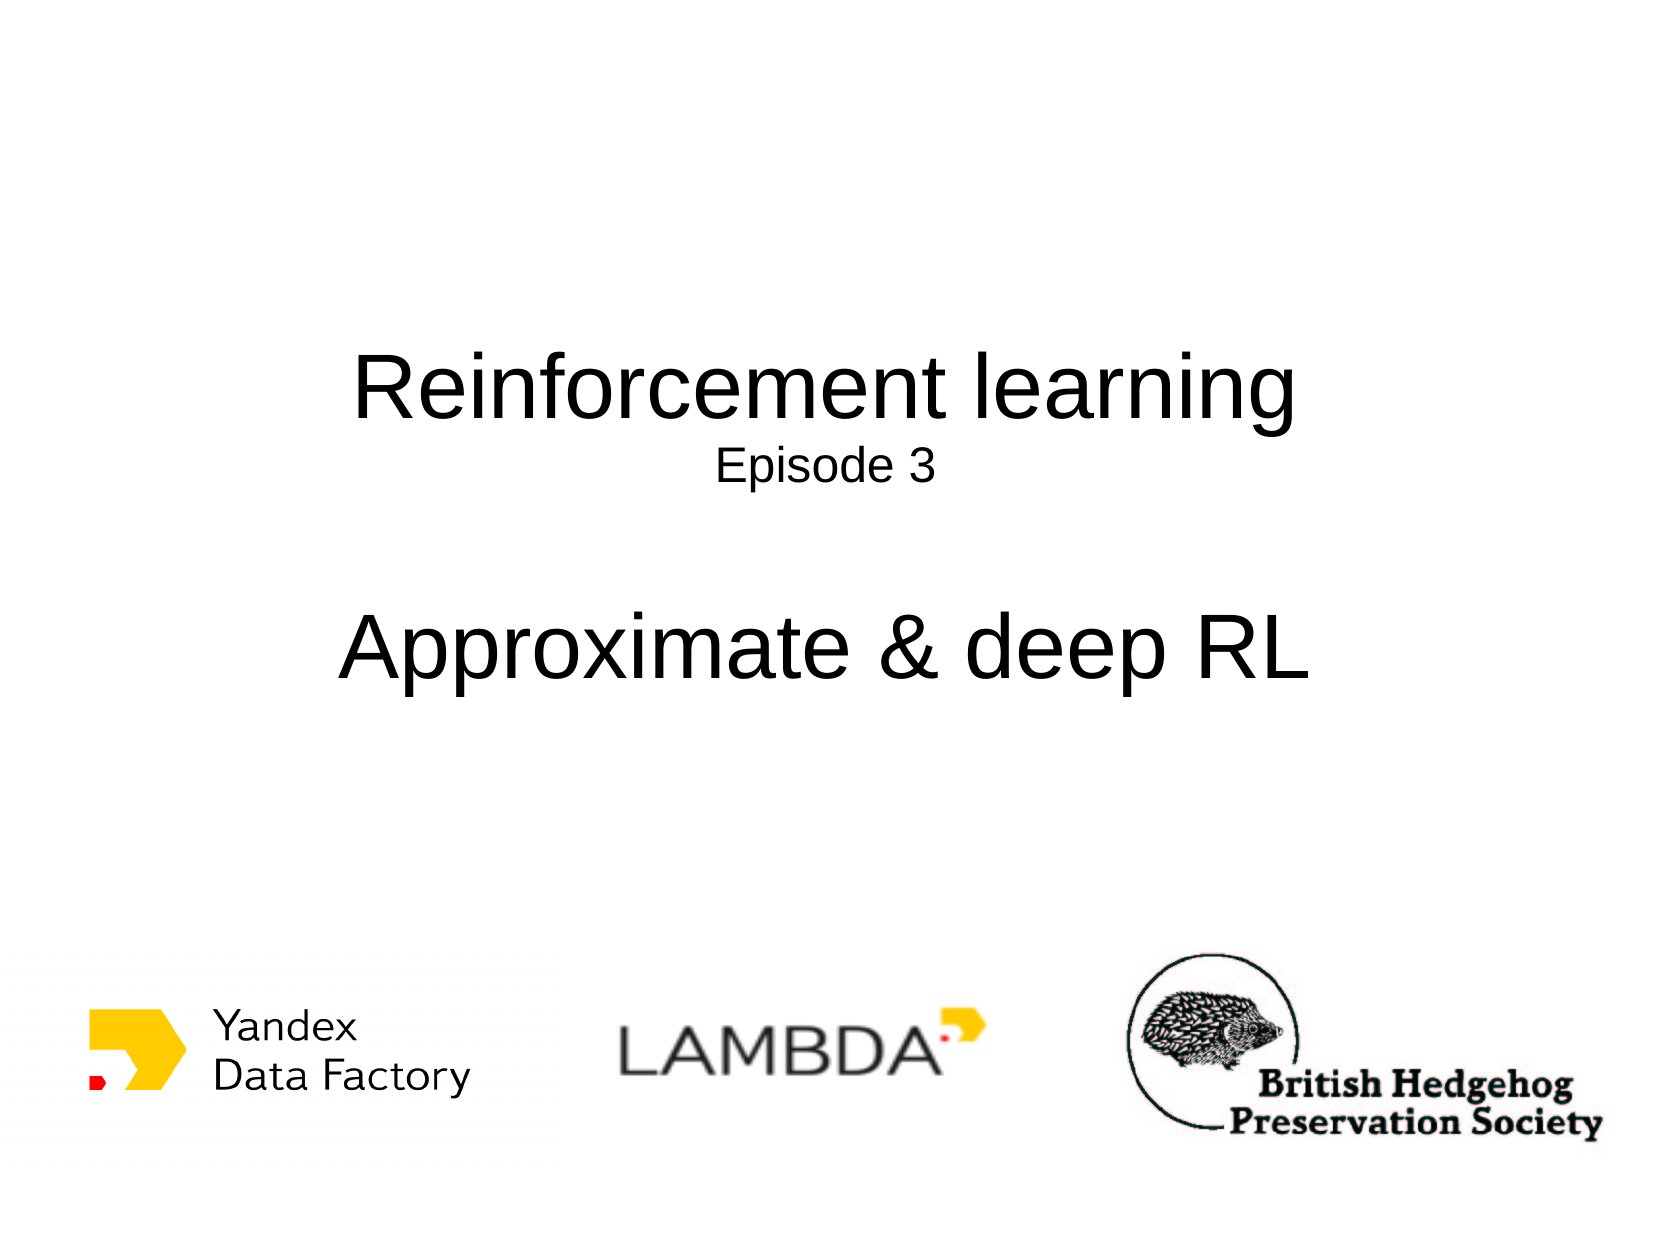

Reinforcement learning
Episode 3
Approximate & deep RL
1